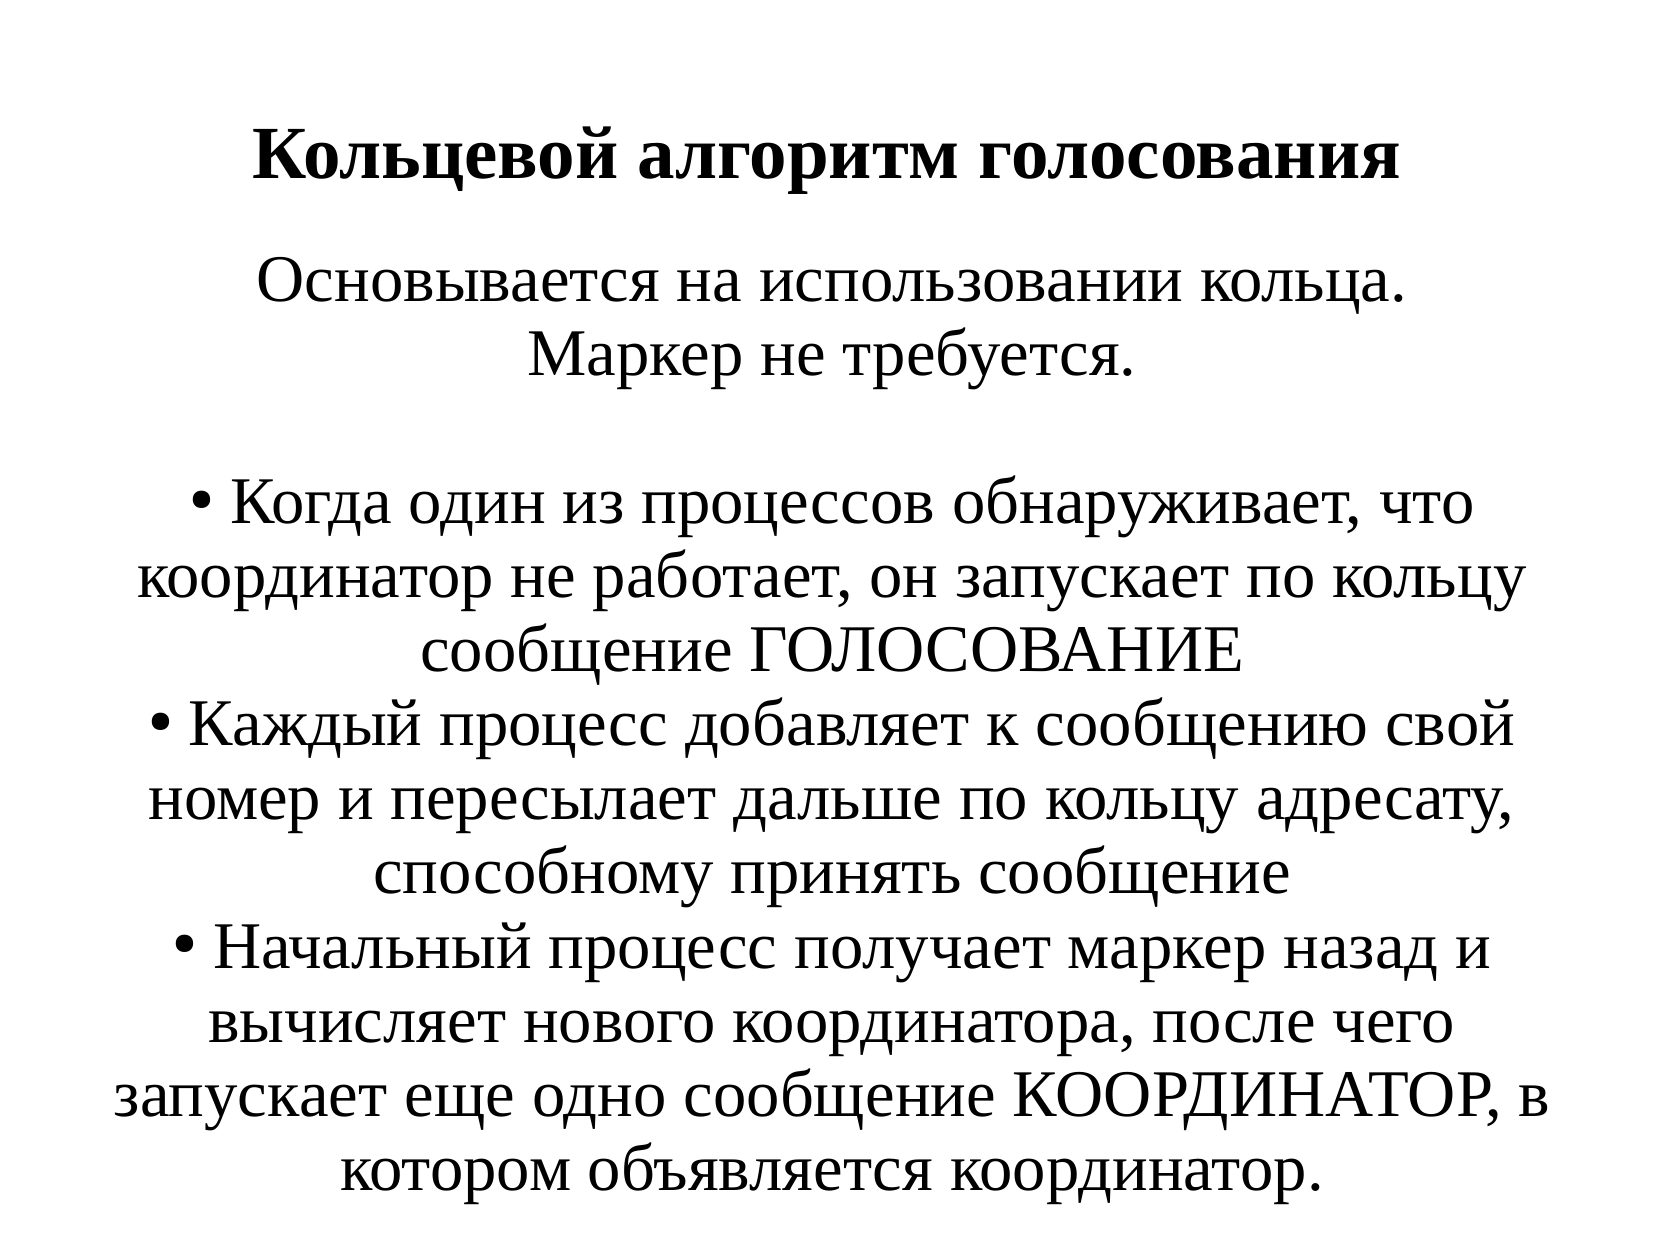

# Кольцевой алгоритм голосования
Основывается на использовании кольца.
Маркер не требуется.
 Когда один из процессов обнаруживает, что координатор не работает, он запускает по кольцу сообщение ГОЛОСОВАНИЕ
 Каждый процесс добавляет к сообщению свой номер и пересылает дальше по кольцу адресату, способному принять сообщение
 Начальный процесс получает маркер назад и вычисляет нового координатора, после чего запускает еще одно сообщение КООРДИНАТОР, в котором объявляется координатор.